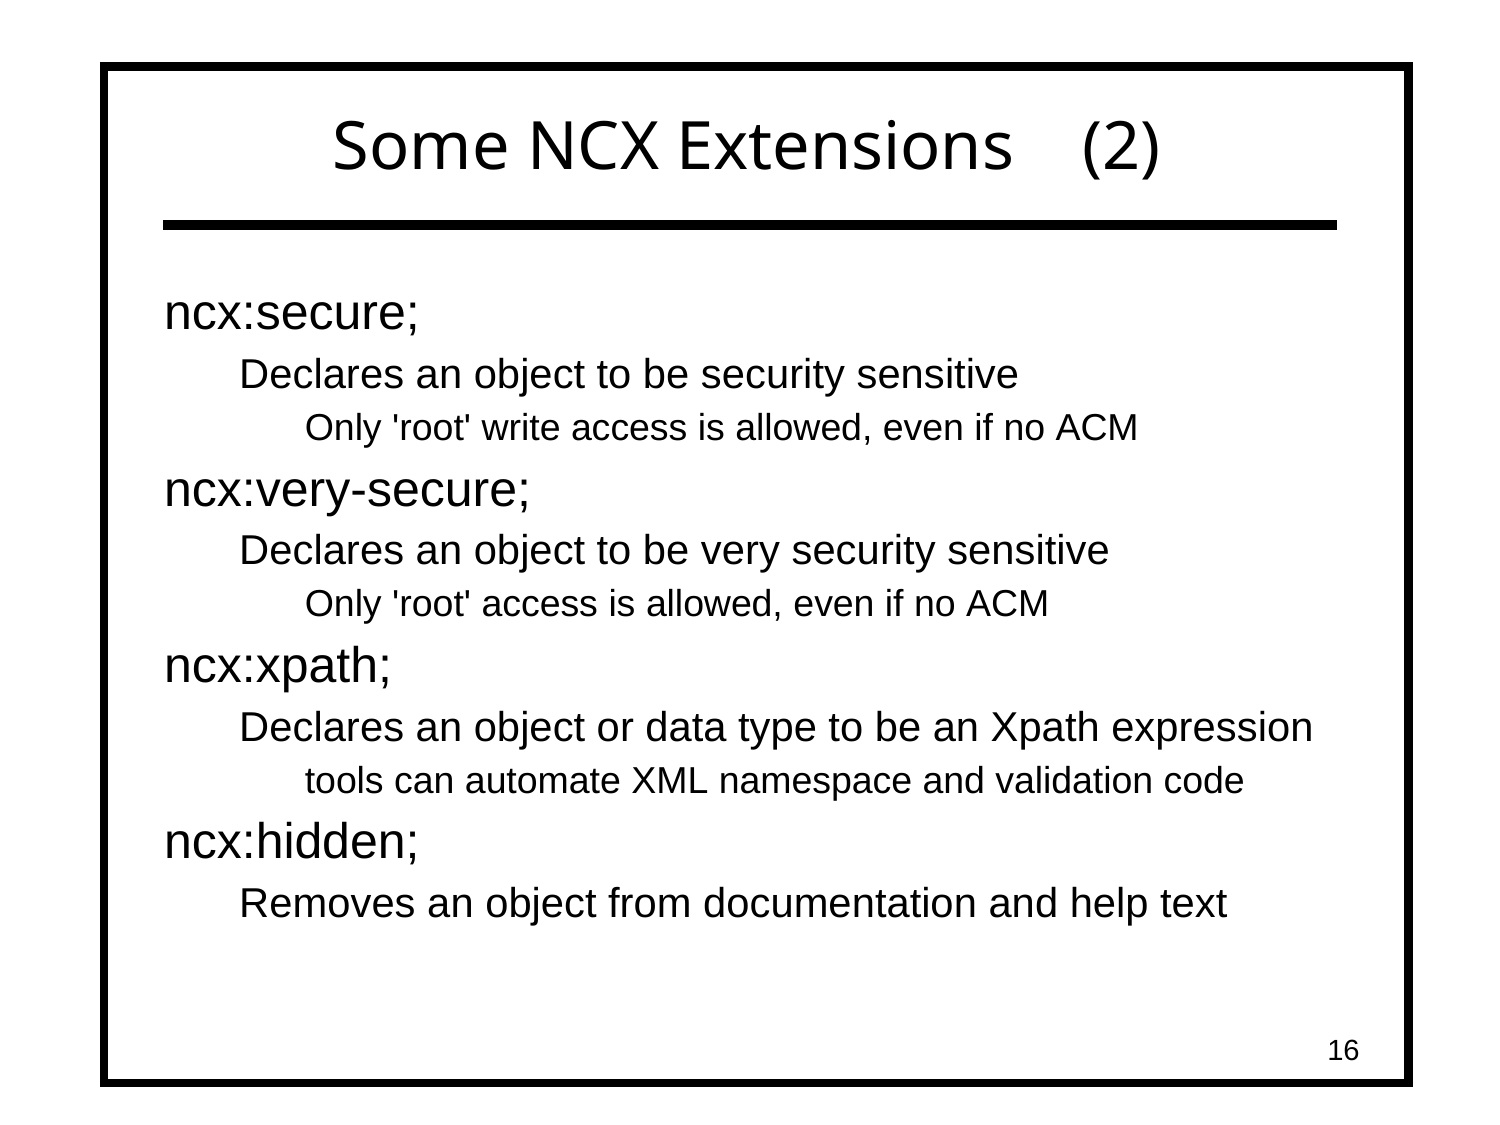

# Some NCX Extensions	(2)
ncx:secure;
Declares an object to be security sensitive
Only 'root' write access is allowed, even if no ACM
ncx:very-secure;
Declares an object to be very security sensitive
Only 'root' access is allowed, even if no ACM
ncx:xpath;
Declares an object or data type to be an Xpath expression
tools can automate XML namespace and validation code
ncx:hidden;
Removes an object from documentation and help text
16